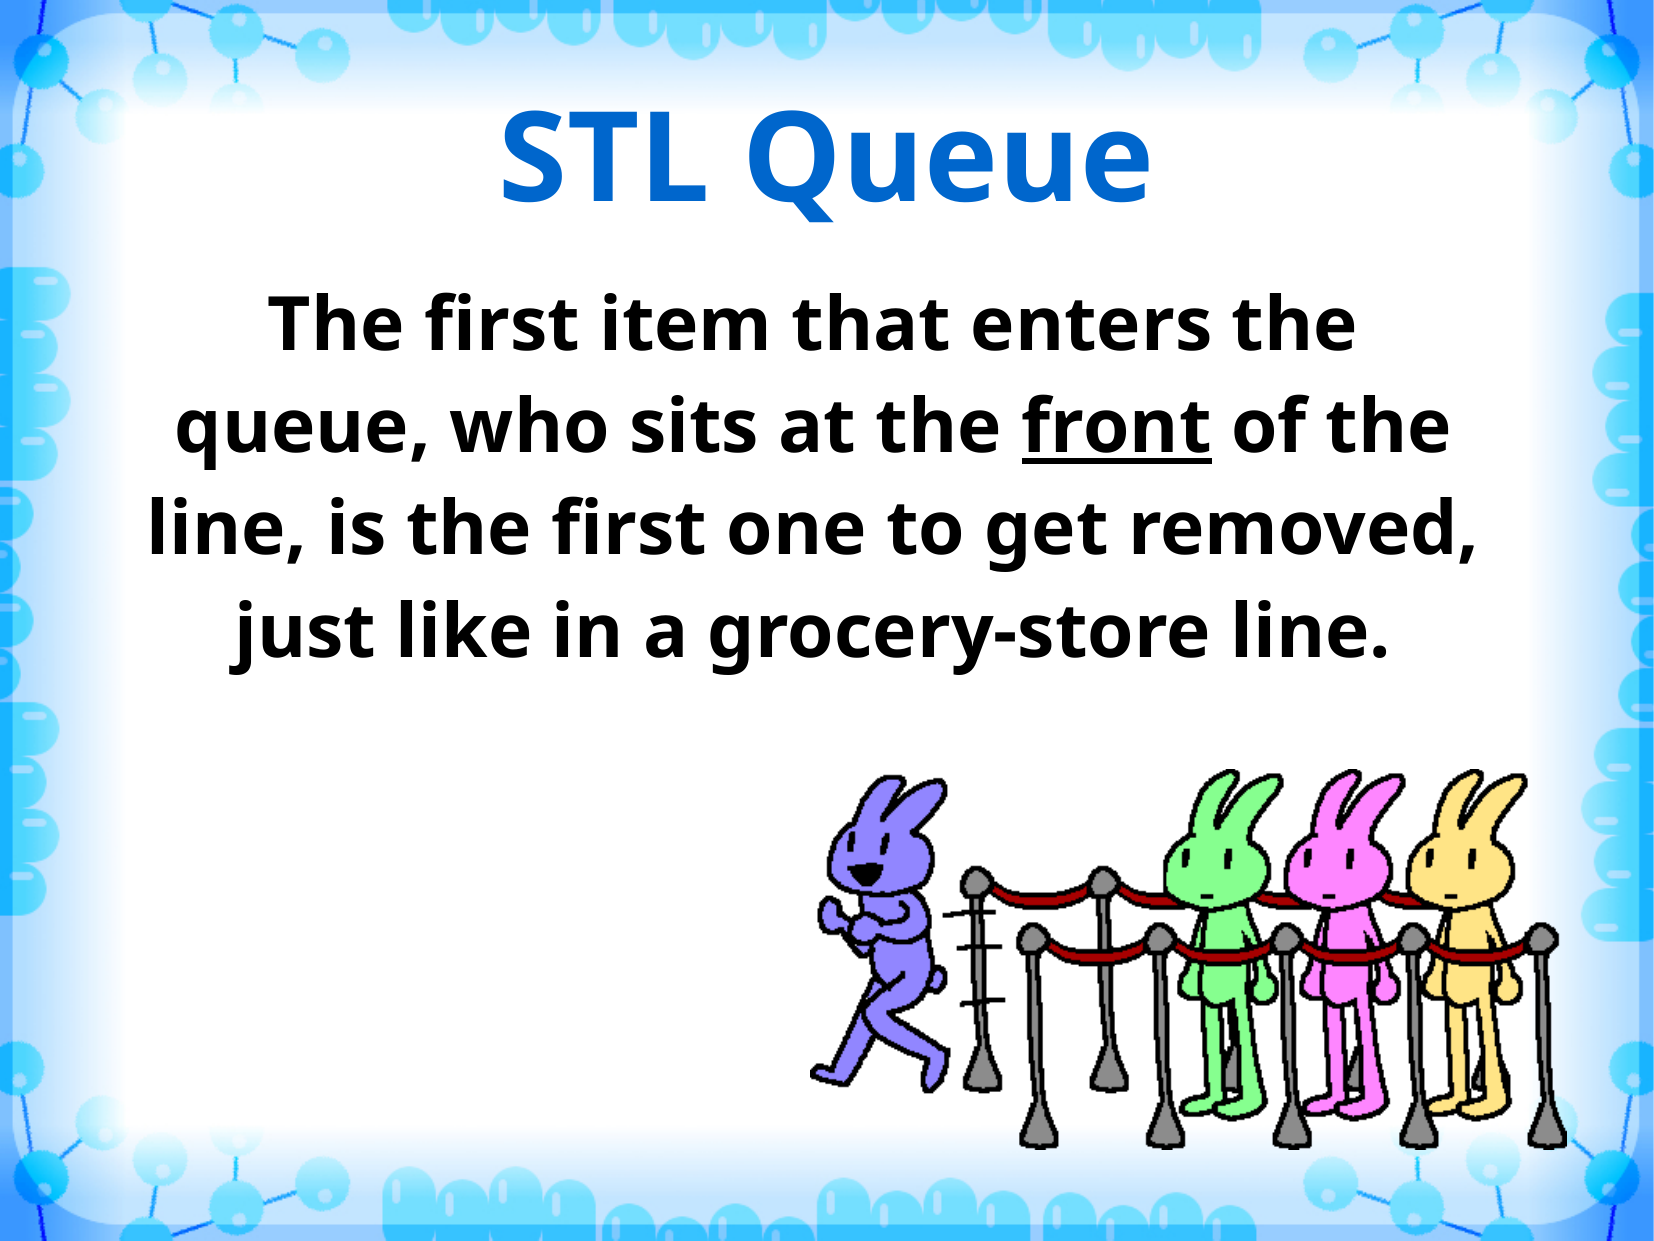

# STL Queue
The first item that enters the queue, who sits at the front of the line, is the first one to get removed, just like in a grocery-store line.